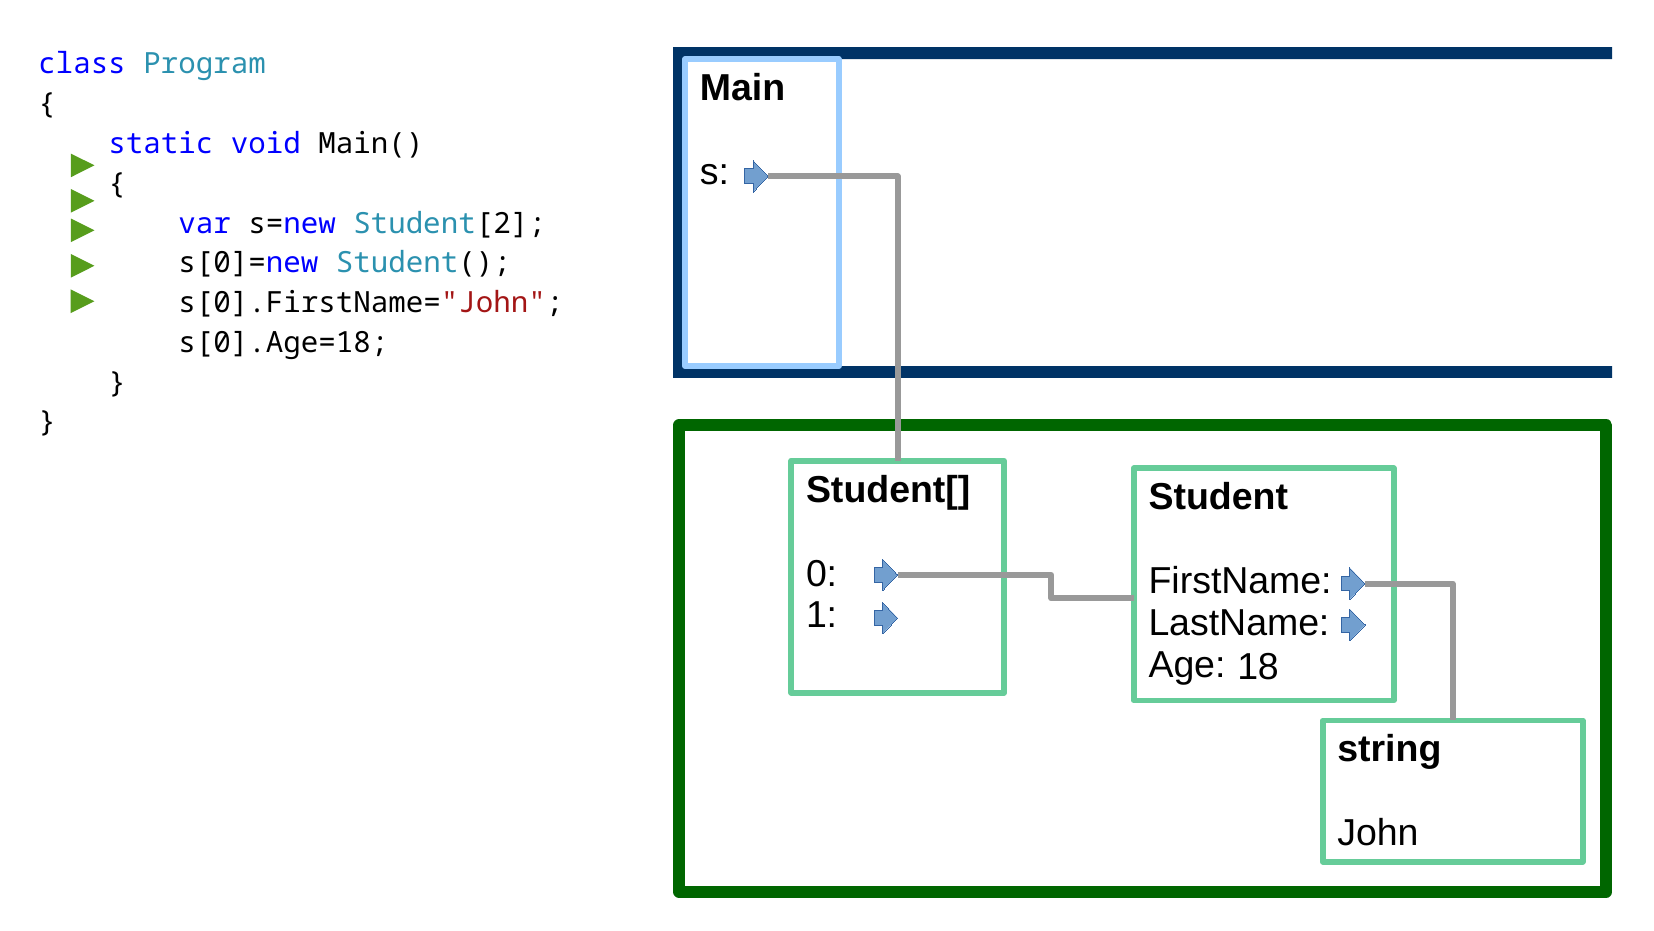

class Program
{
 static void Main()
 {
 var s=new Student[2];
 s[0]=new Student();
 s[0].FirstName="John";
 s[0].Age=18;
 }
}
Main
s:
Student[]
0:
1:
Student
FirstName:
LastName:
Age: 0
18
string
John